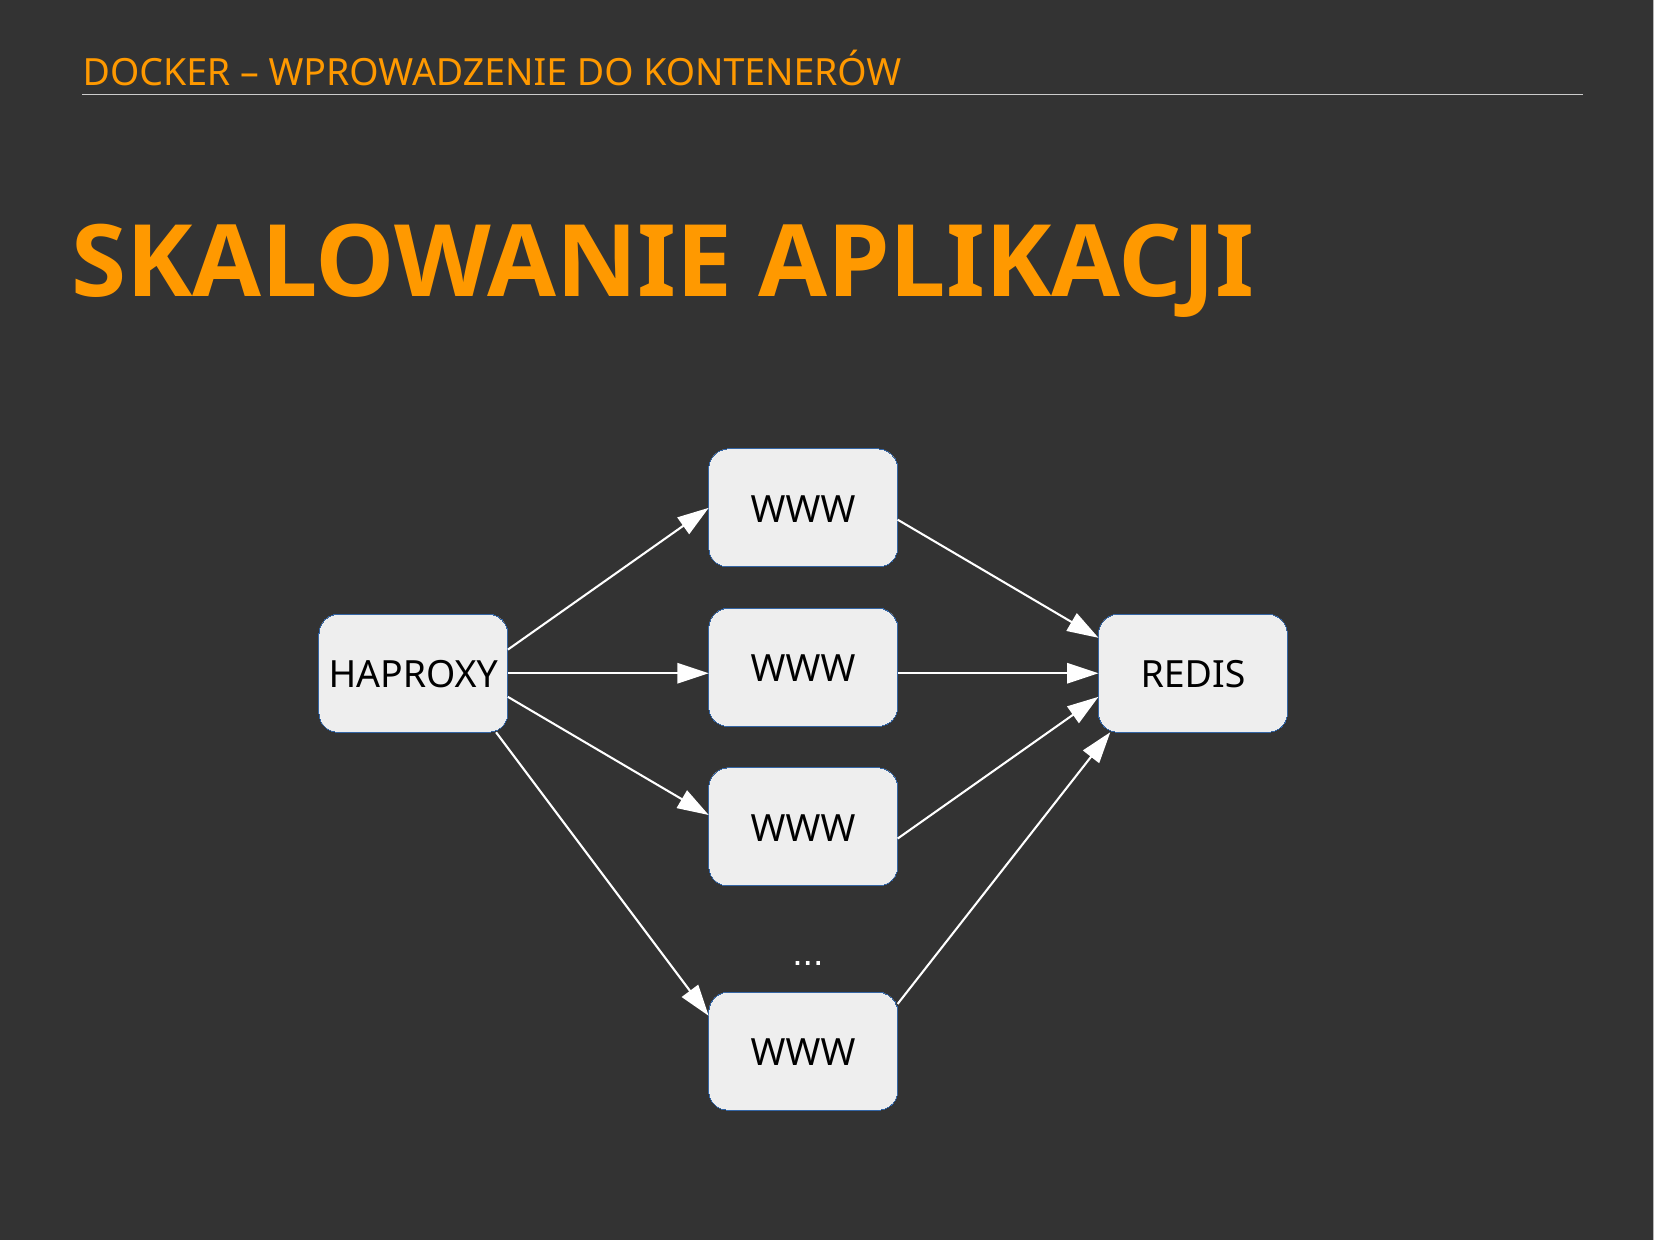

# DOCKER – WPROWADZENIE DO KONTENERÓW
SKALOWANIE APLIKACJI
WWW
WWW
HAPROXY
REDIS
WWW
...
WWW